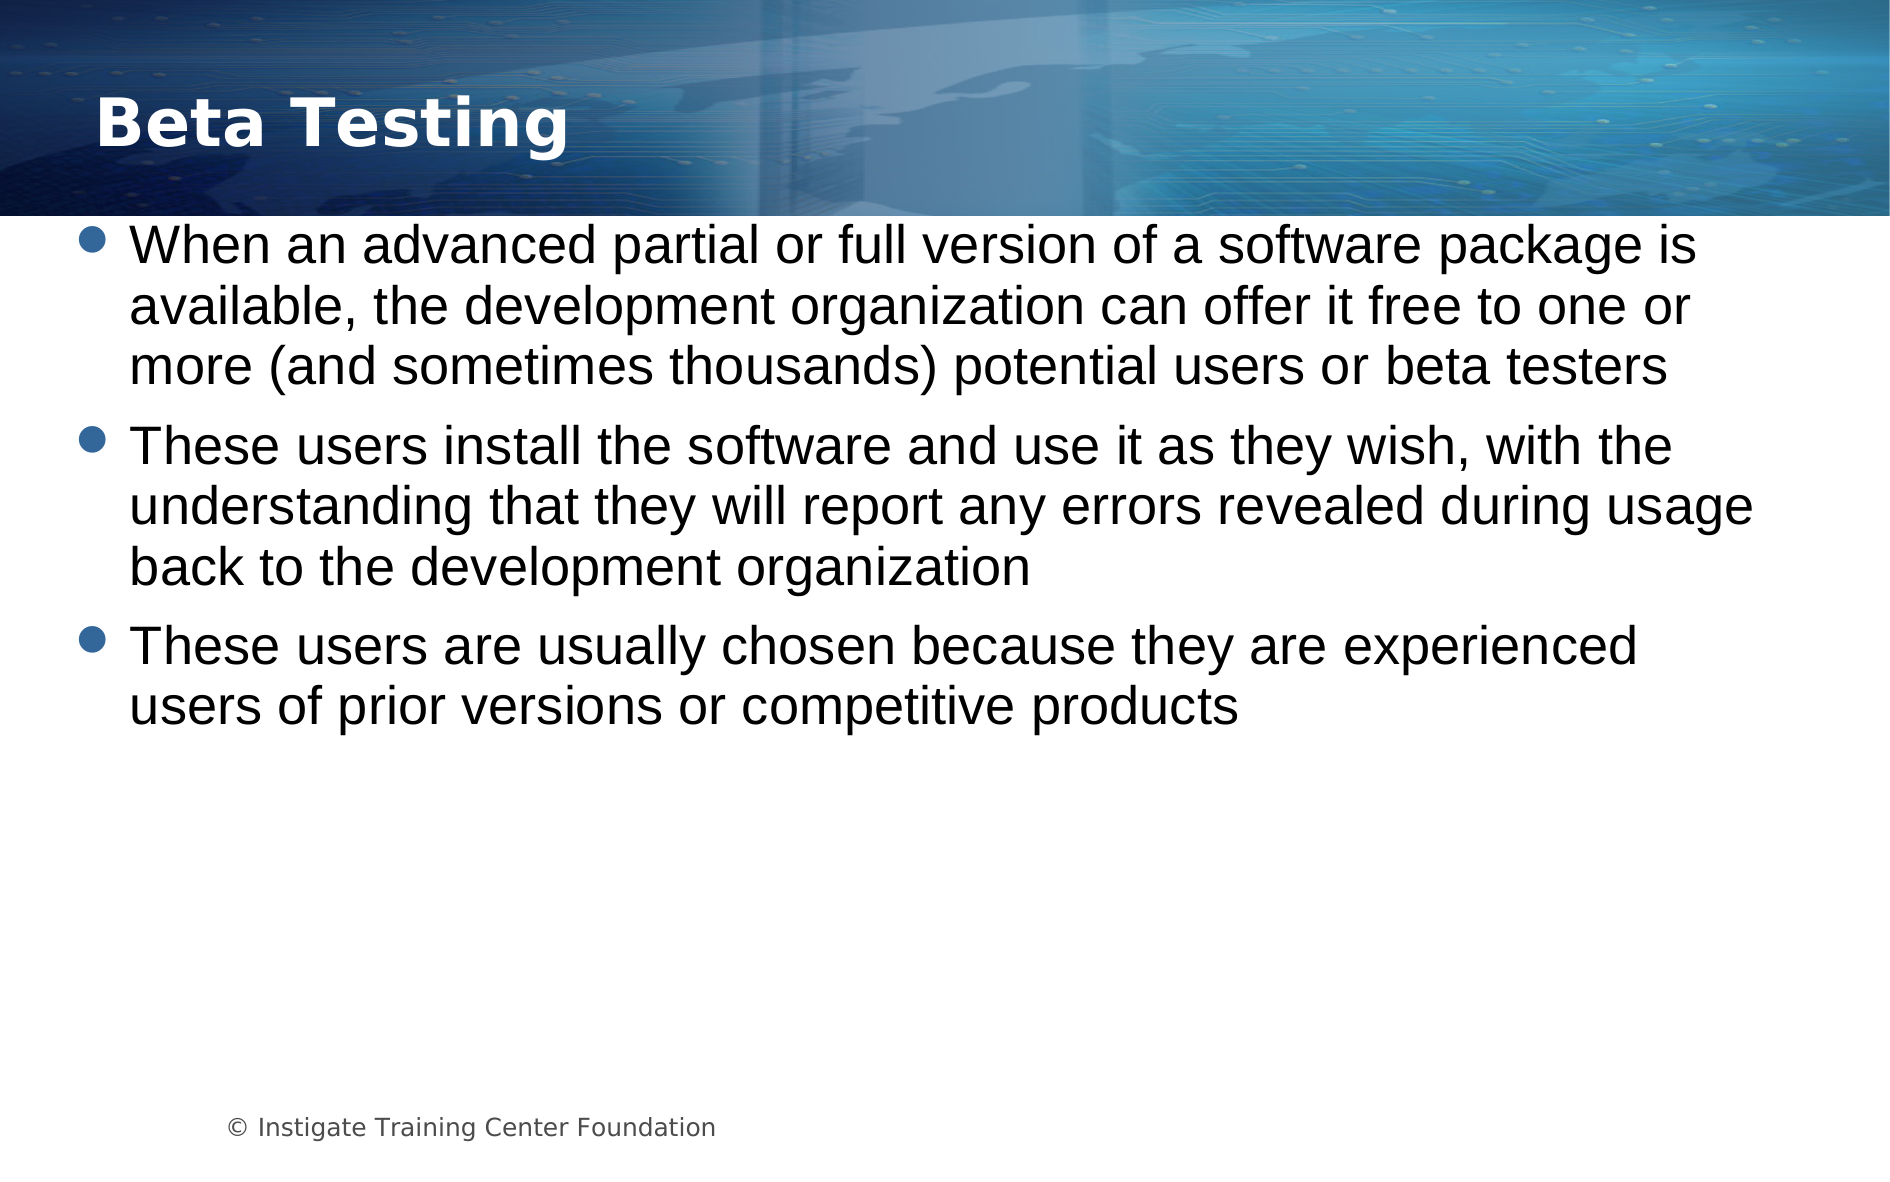

# Beta Testing
When an advanced partial or full version of a software package is available, the development organization can offer it free to one or more (and sometimes thousands) potential users or beta testers
These users install the software and use it as they wish, with the understanding that they will report any errors revealed during usage back to the development organization
These users are usually chosen because they are experienced users of prior versions or competitive products